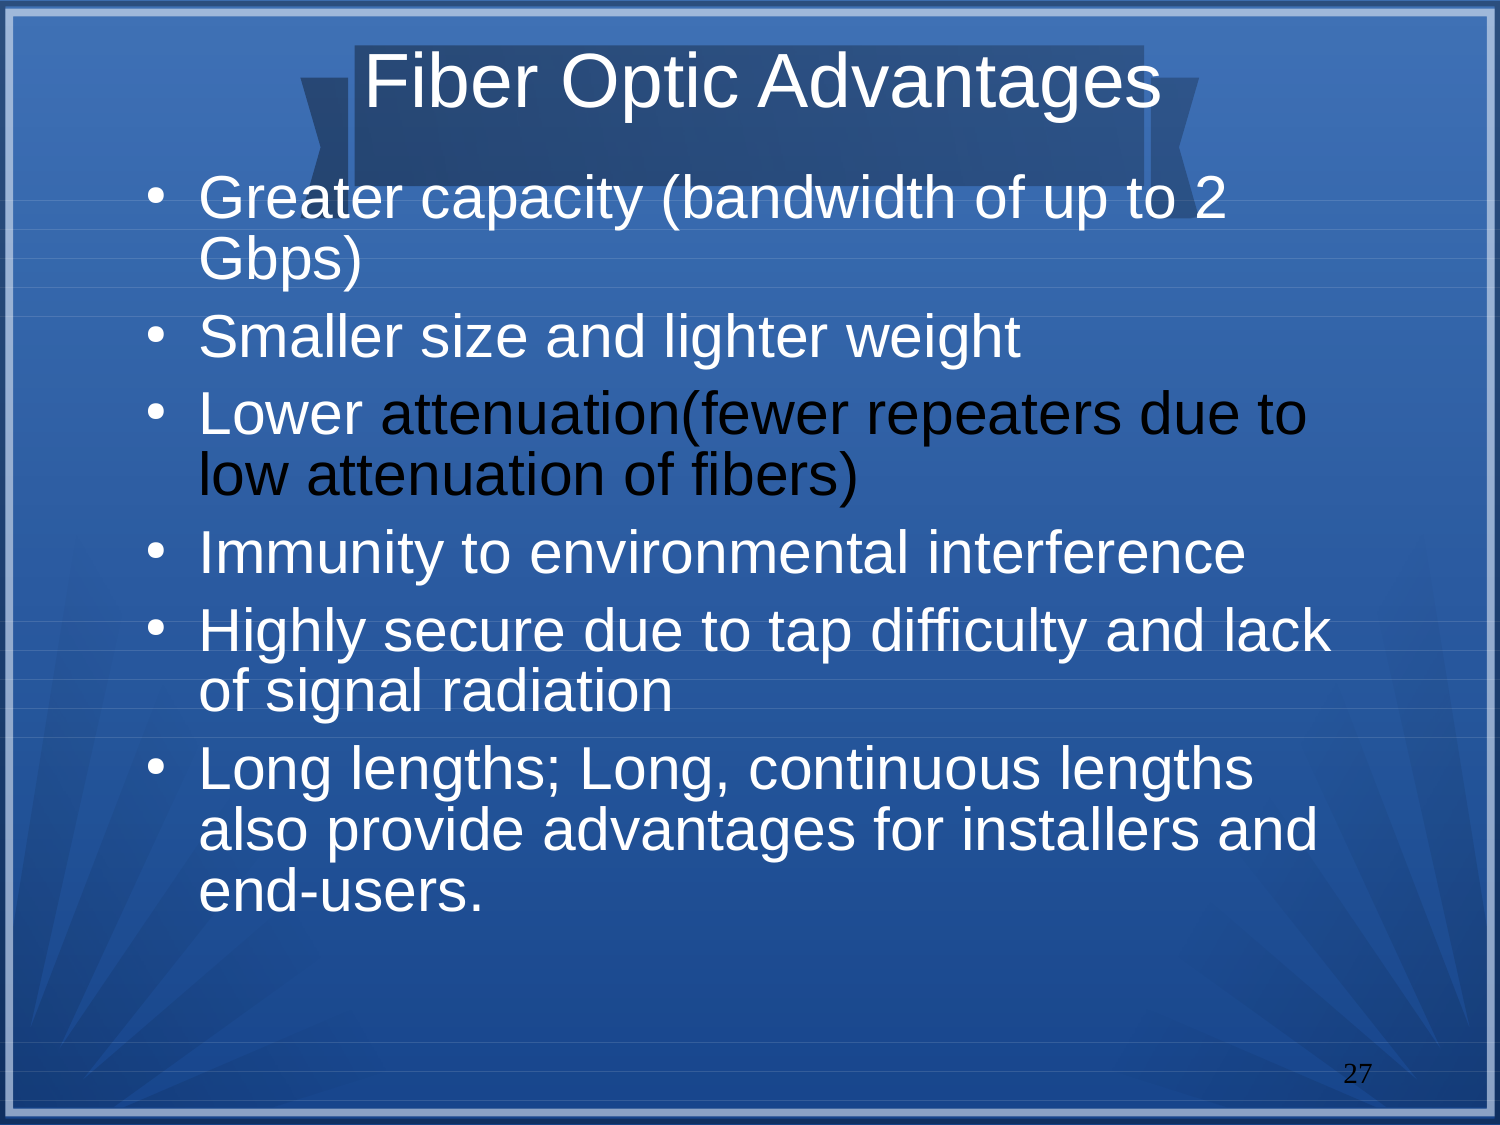

# Fiber Optic Advantages
Greater capacity (bandwidth of up to 2 Gbps)
Smaller size and lighter weight
Lower attenuation(fewer repeaters due to low attenuation of fibers)
Immunity to environmental interference
Highly secure due to tap difficulty and lack of signal radiation
Long lengths; Long, continuous lengths also provide advantages for installers and end-users.